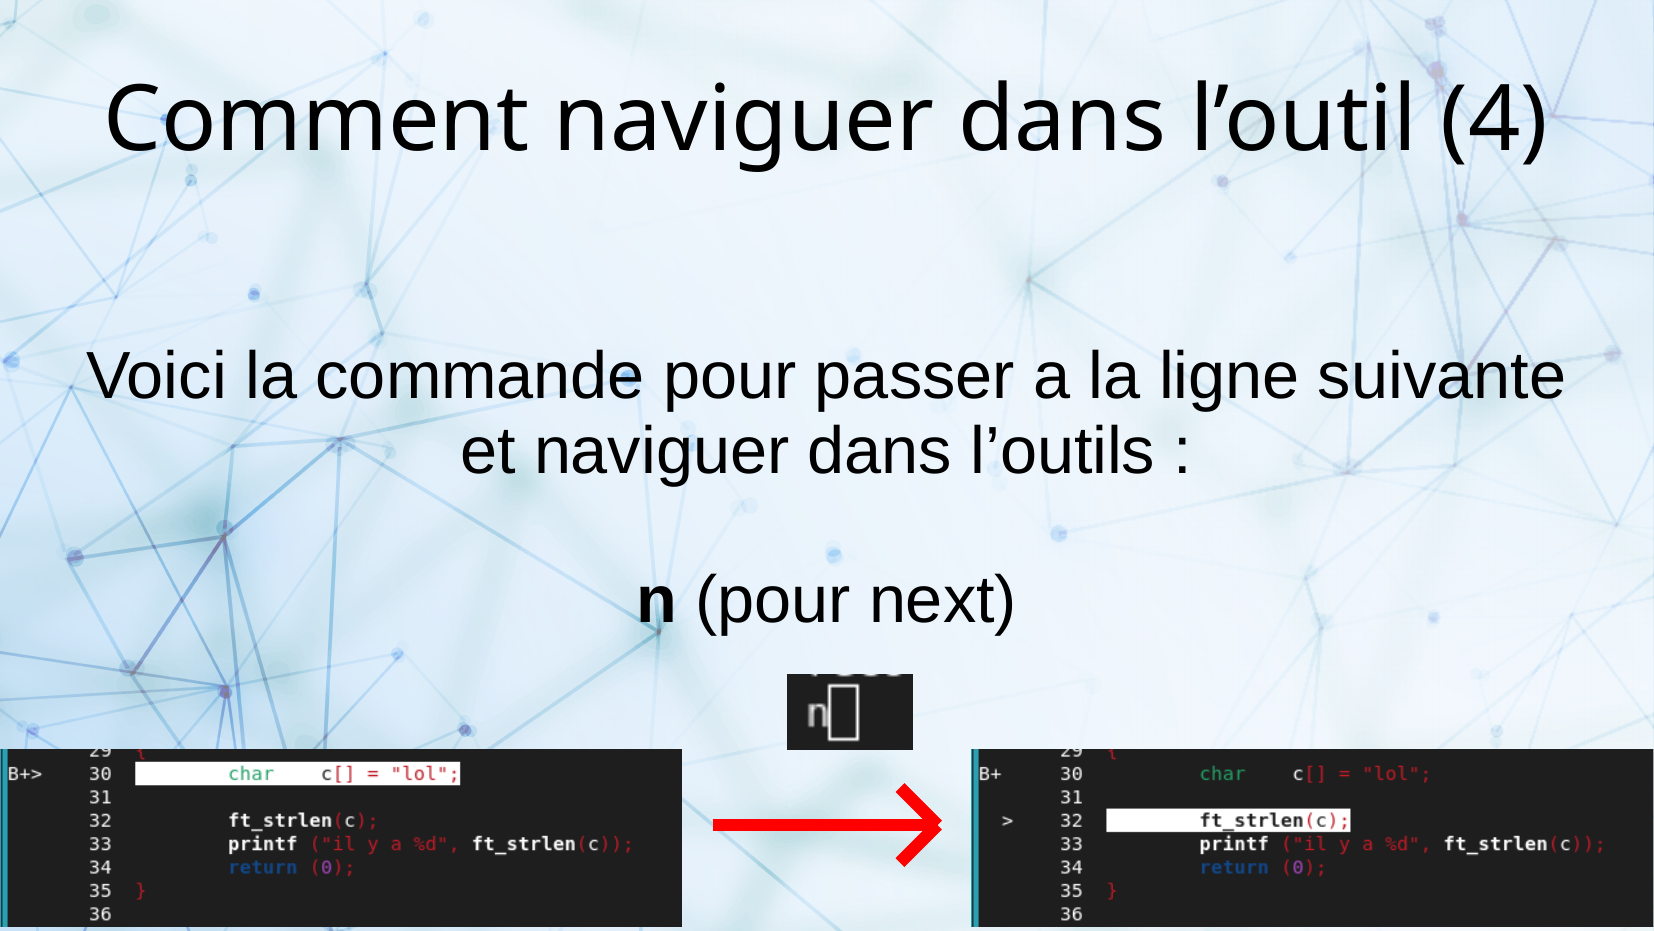

# Comment naviguer dans l’outil (4)
Voici la commande pour passer a la ligne suivante et naviguer dans l’outils :
n (pour next)